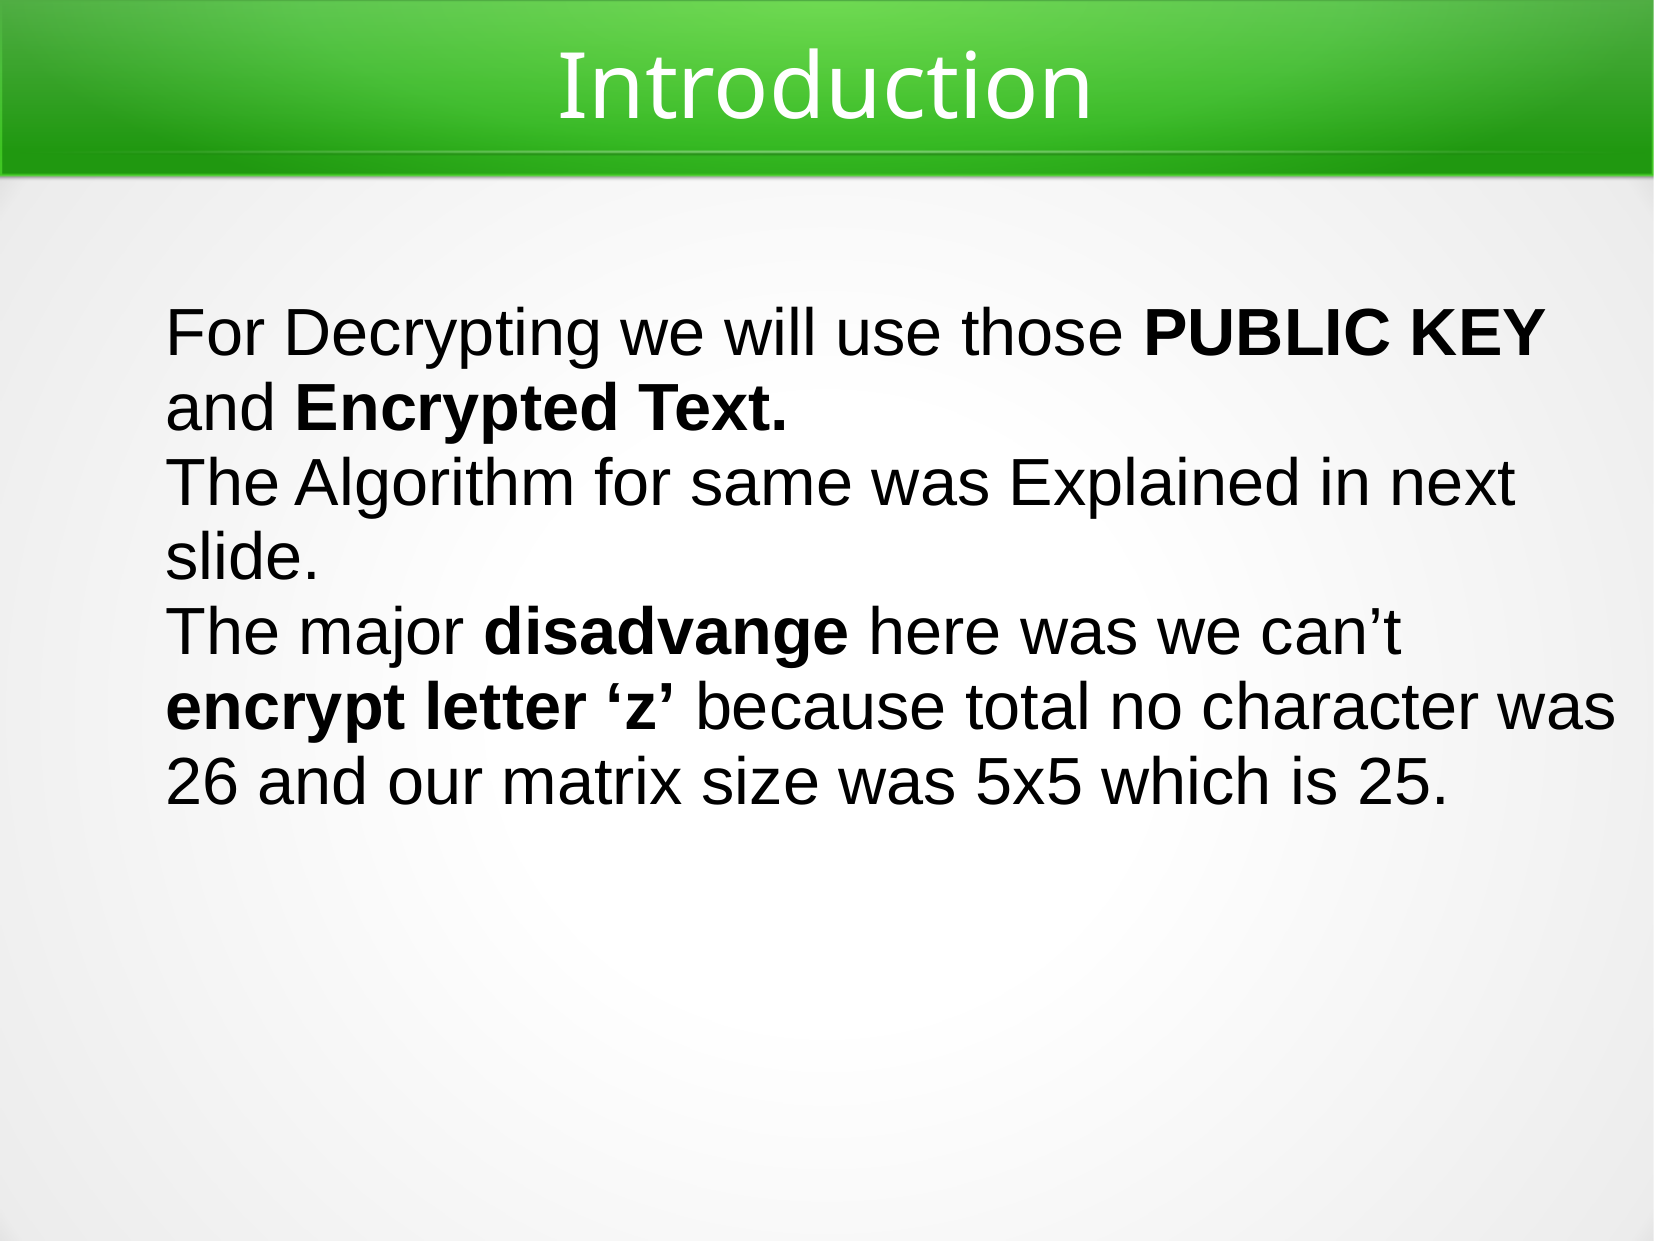

# Introduction
For Decrypting we will use those PUBLIC KEY and Encrypted Text.
The Algorithm for same was Explained in next slide.
The major disadvange here was we can’t encrypt letter ‘z’ because total no character was 26 and our matrix size was 5x5 which is 25.